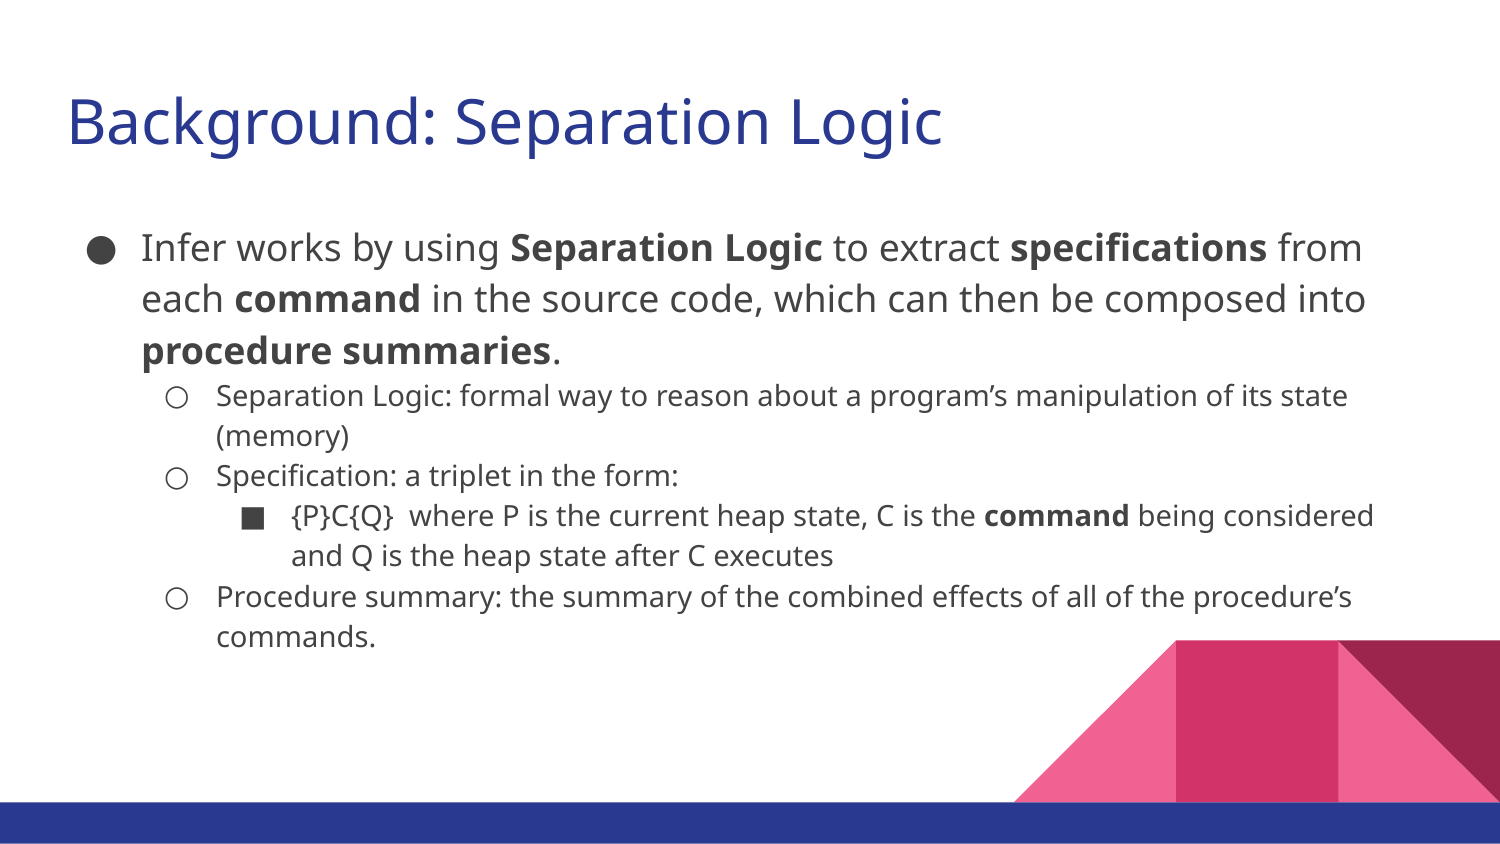

# Background: Separation Logic
Infer works by using Separation Logic to extract specifications from each command in the source code, which can then be composed into procedure summaries.
Separation Logic: formal way to reason about a program’s manipulation of its state (memory)
Specification: a triplet in the form:
{P}C{Q} where P is the current heap state, C is the command being considered and Q is the heap state after C executes
Procedure summary: the summary of the combined effects of all of the procedure’s commands.